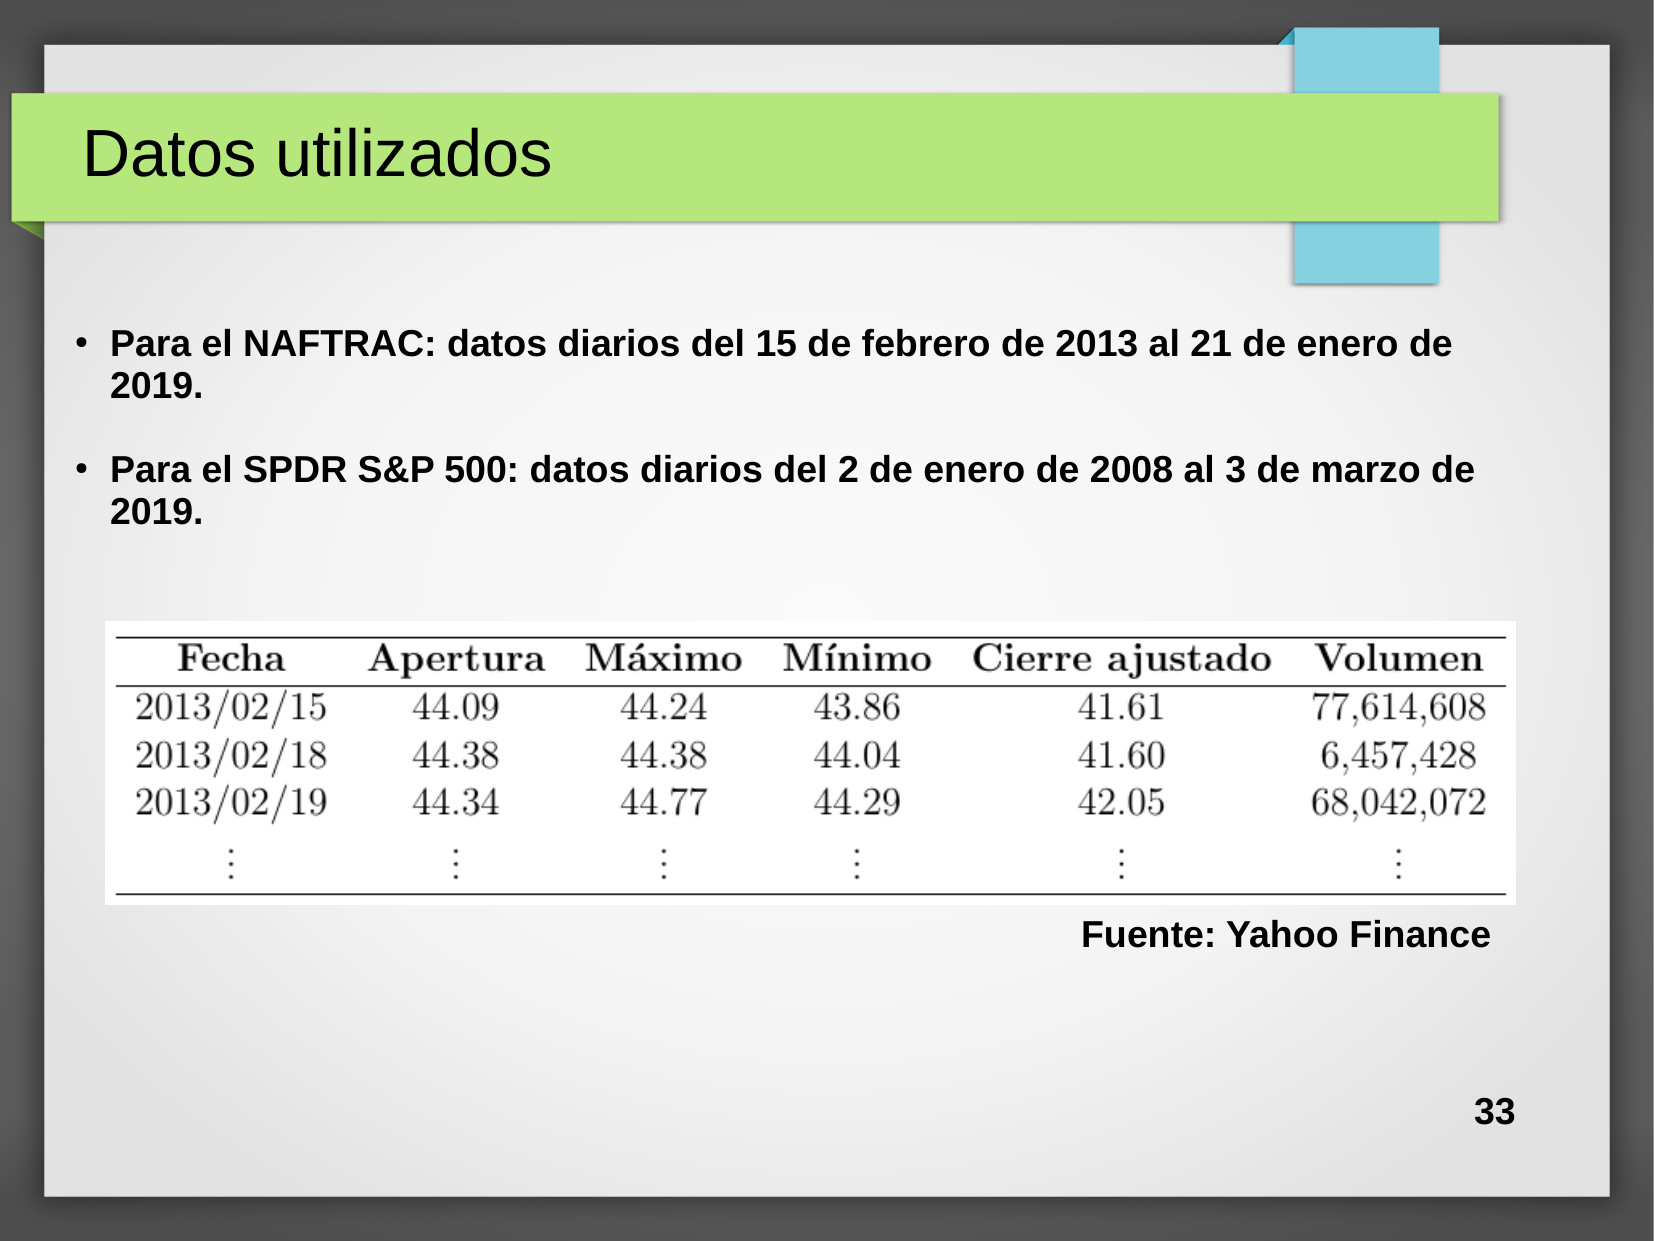

# Datos utilizados
Para el NAFTRAC: datos diarios del 15 de febrero de 2013 al 21 de enero de 2019.
Para el SPDR S&P 500: datos diarios del 2 de enero de 2008 al 3 de marzo de 2019.
Fuente: Yahoo Finance